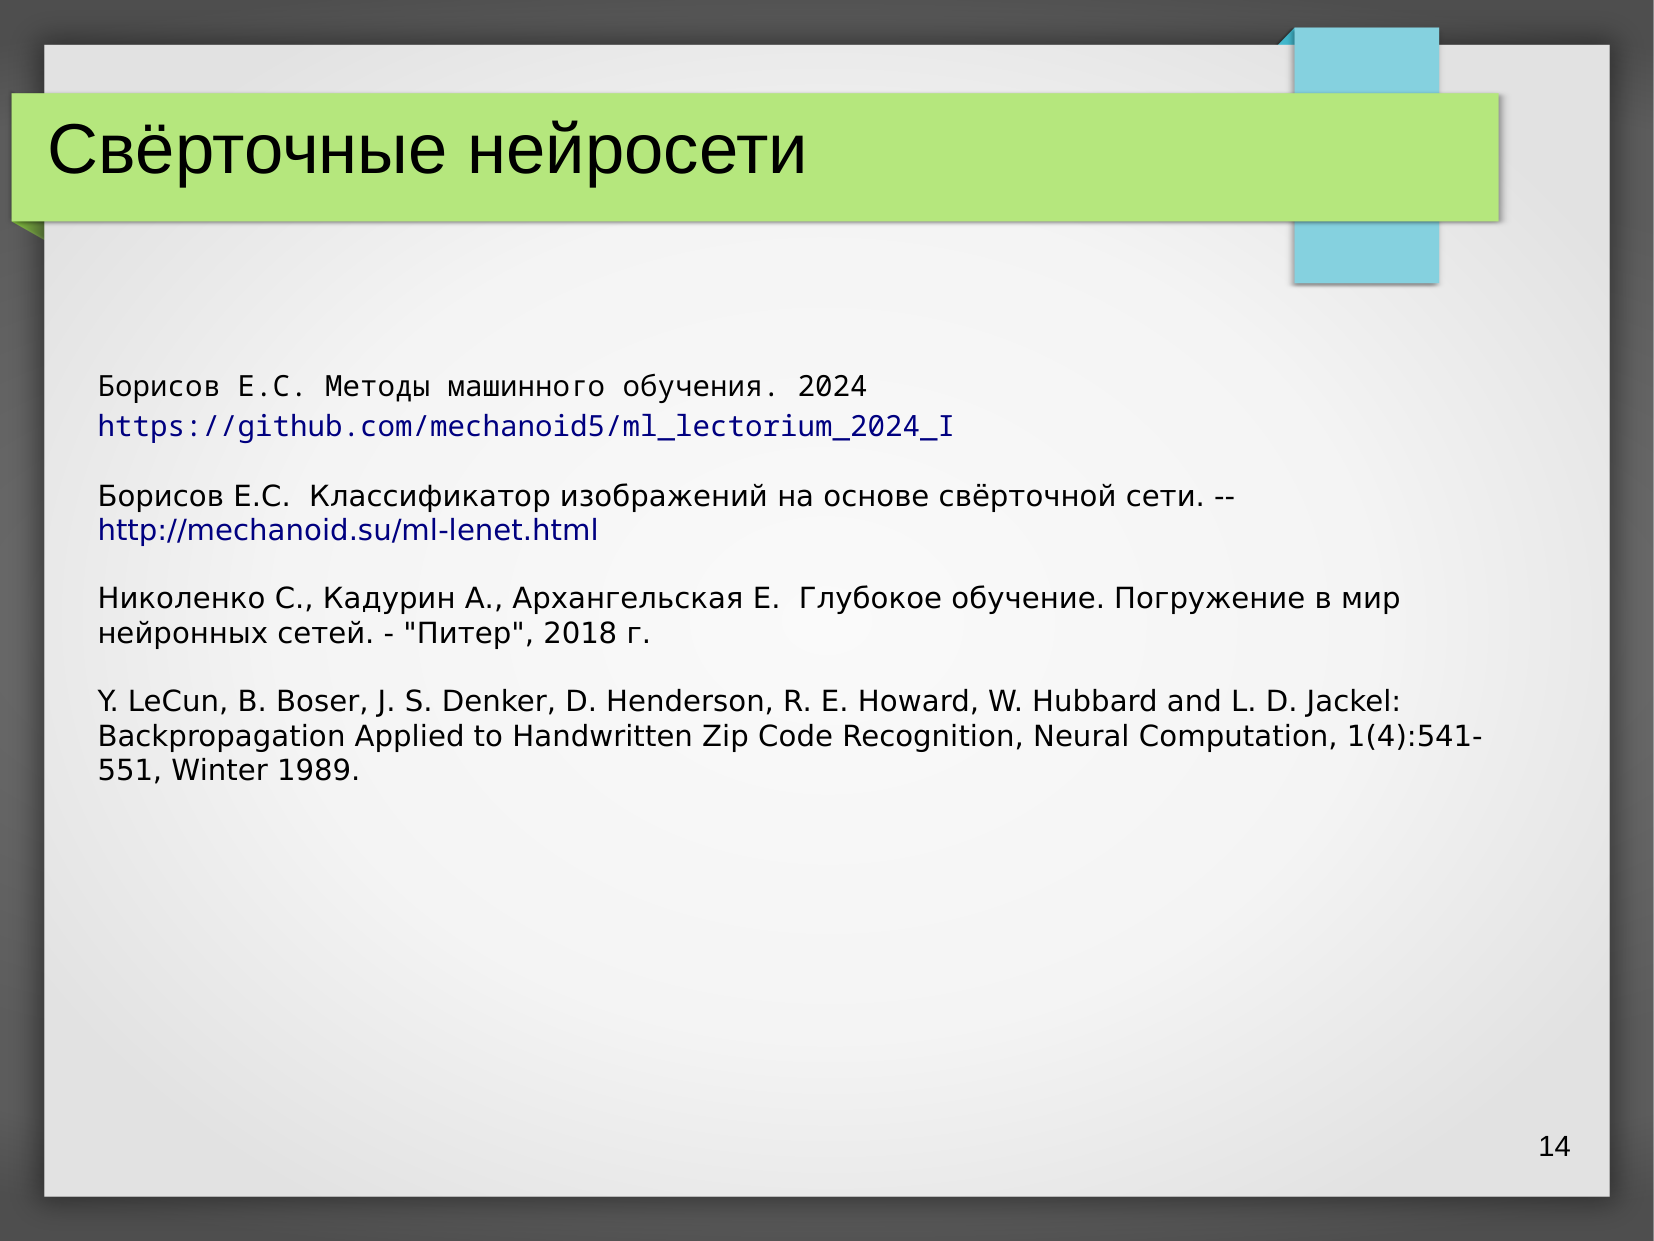

# Свёрточные нейросети
Борисов Е.С. Методы машинного обучения. 2024
https://github.com/mechanoid5/ml_lectorium_2024_I
Борисов Е.С. Классификатор изображений на основе свёрточной сети. -- http://mechanoid.su/ml-lenet.html
Николенко С., Кадурин А., Архангельская Е. Глубокое обучение. Погружение в мир нейронных сетей. - "Питер", 2018 г.
Y. LeCun, B. Boser, J. S. Denker, D. Henderson, R. E. Howard, W. Hubbard and L. D. Jackel: Backpropagation Applied to Handwritten Zip Code Recognition, Neural Computation, 1(4):541-551, Winter 1989.
14